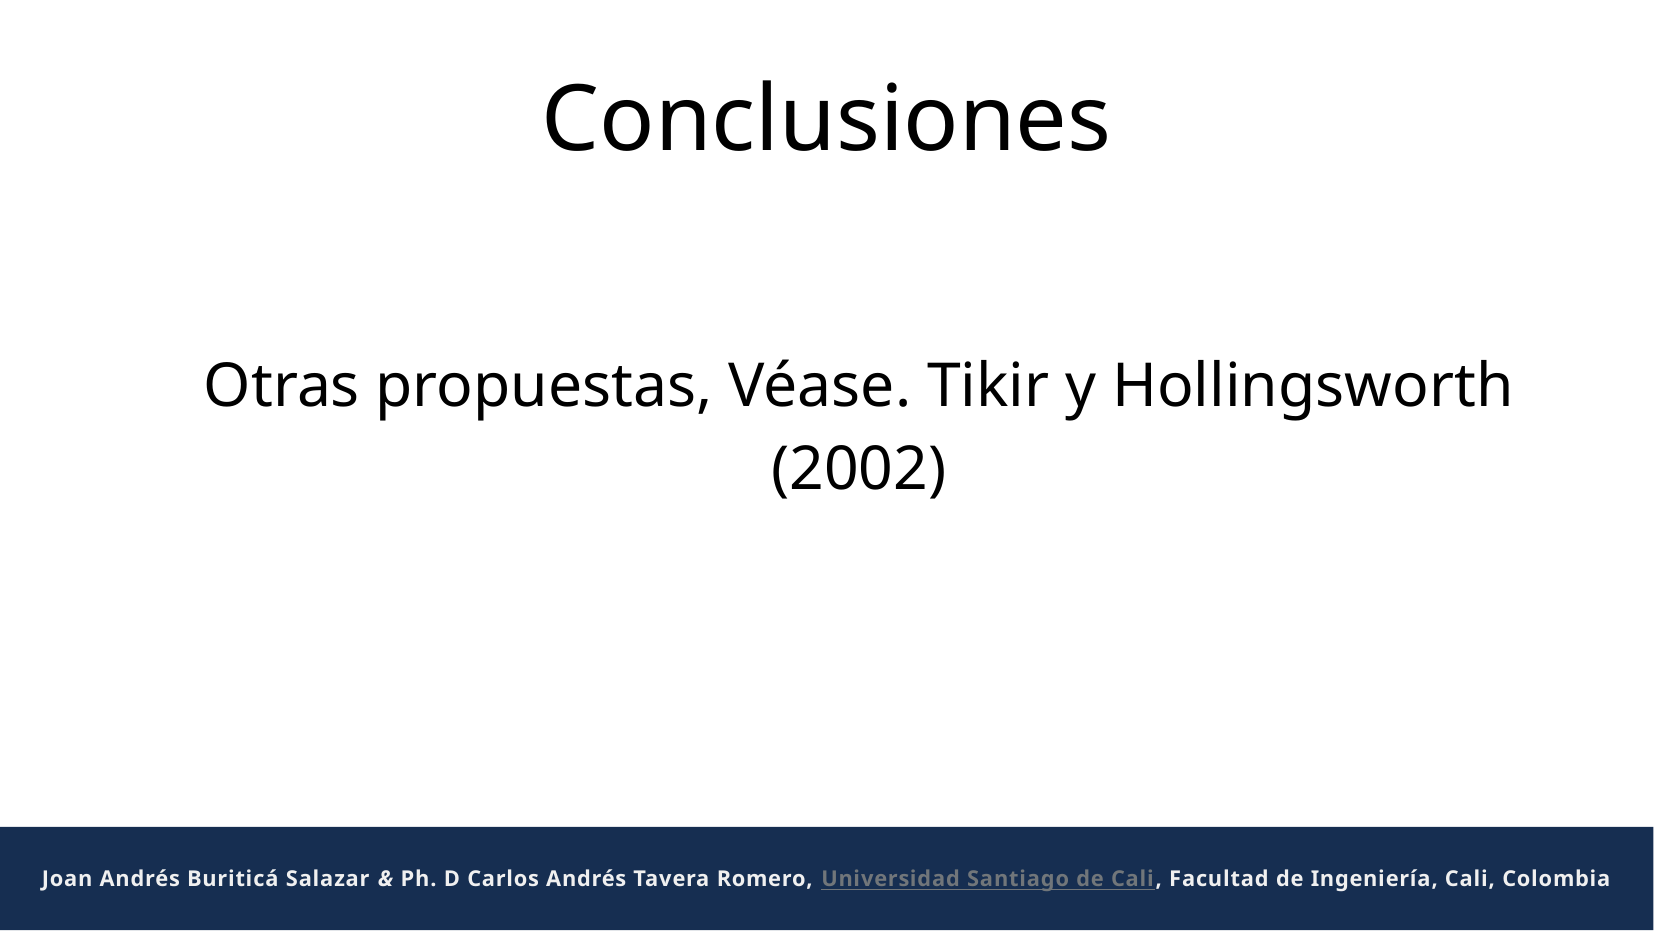

Conclusiones
# Otras propuestas, Véase. Tikir y Hollingsworth (2002)